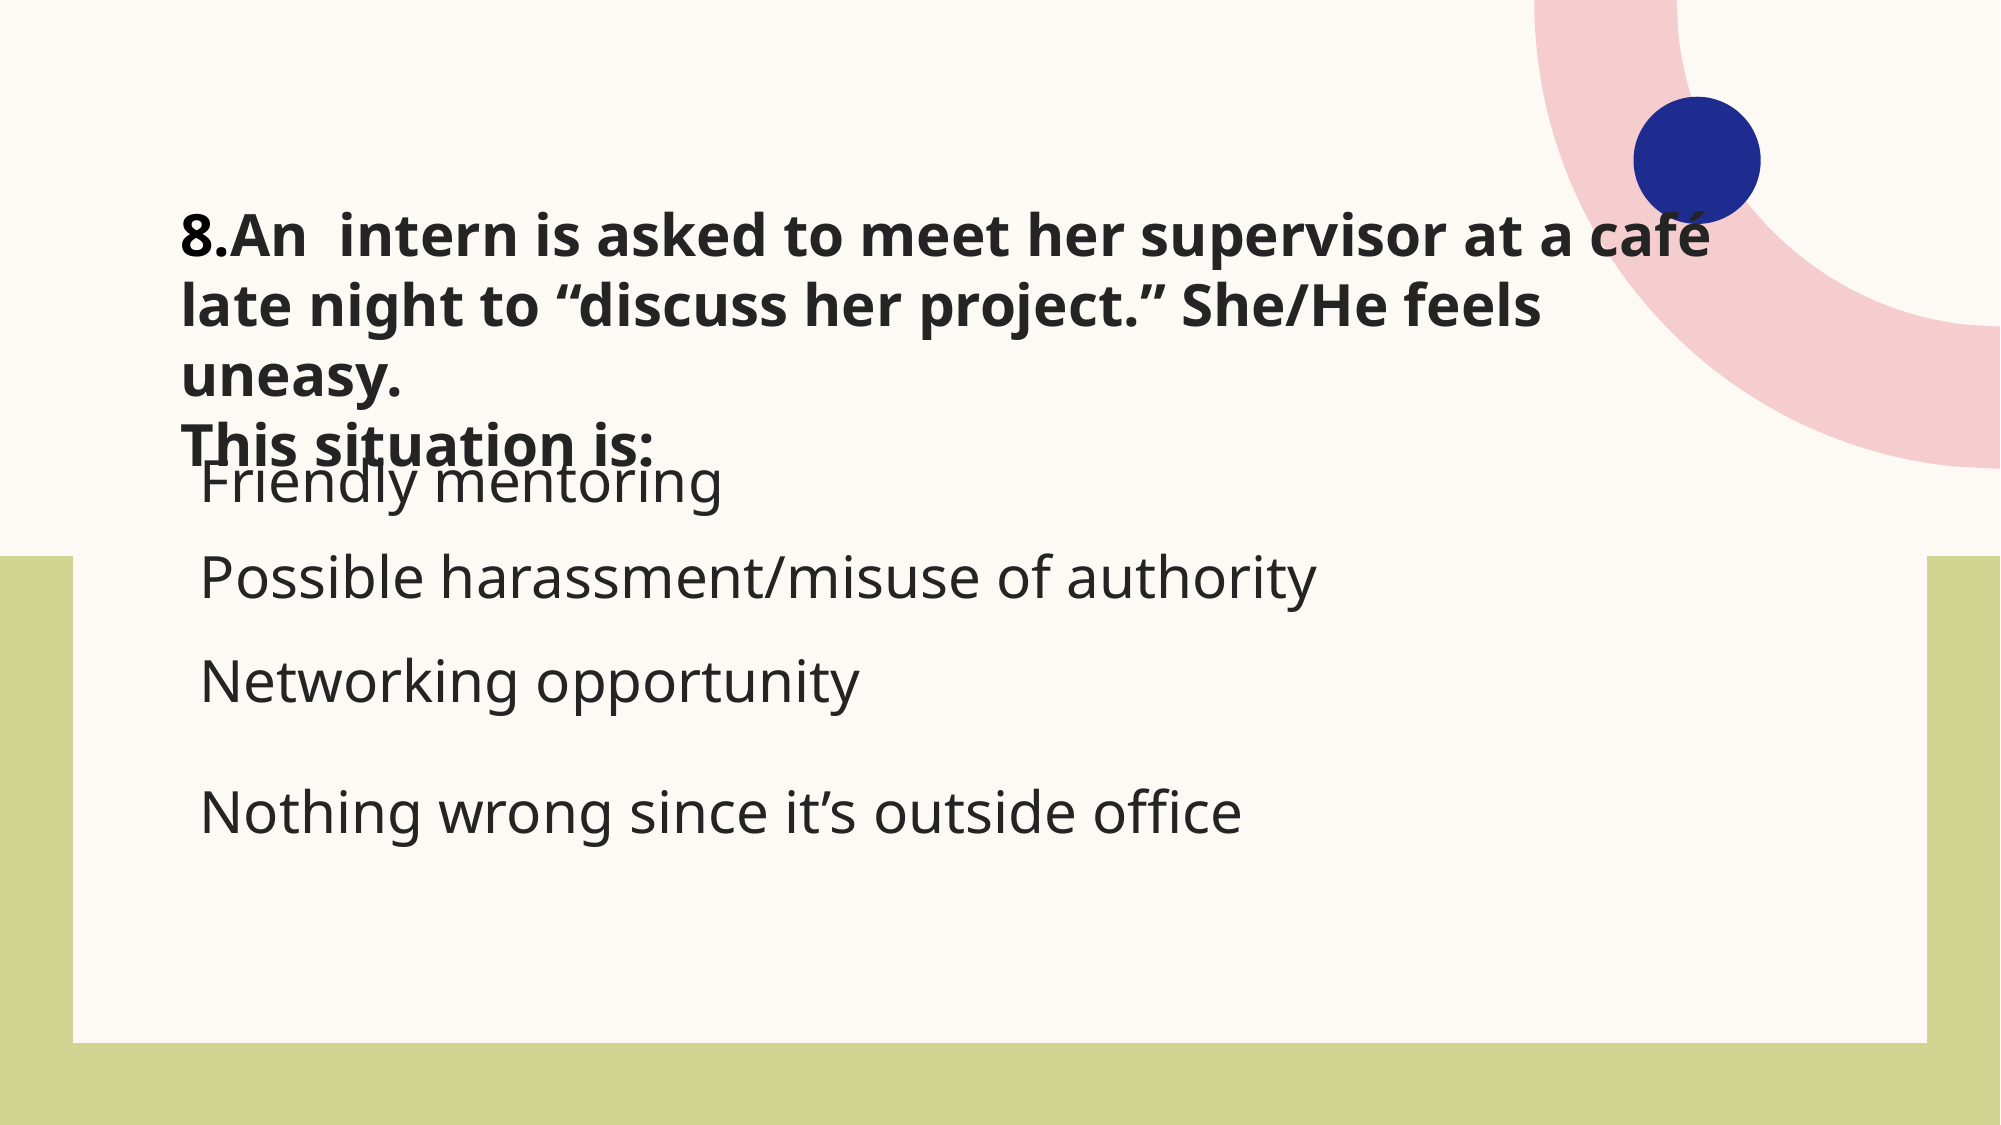

8.An intern is asked to meet her supervisor at a café late night to “discuss her project.” She/He feels uneasy.
This situation is:
Friendly mentoring
Possible harassment/misuse of authority
Networking opportunity
Nothing wrong since it’s outside office